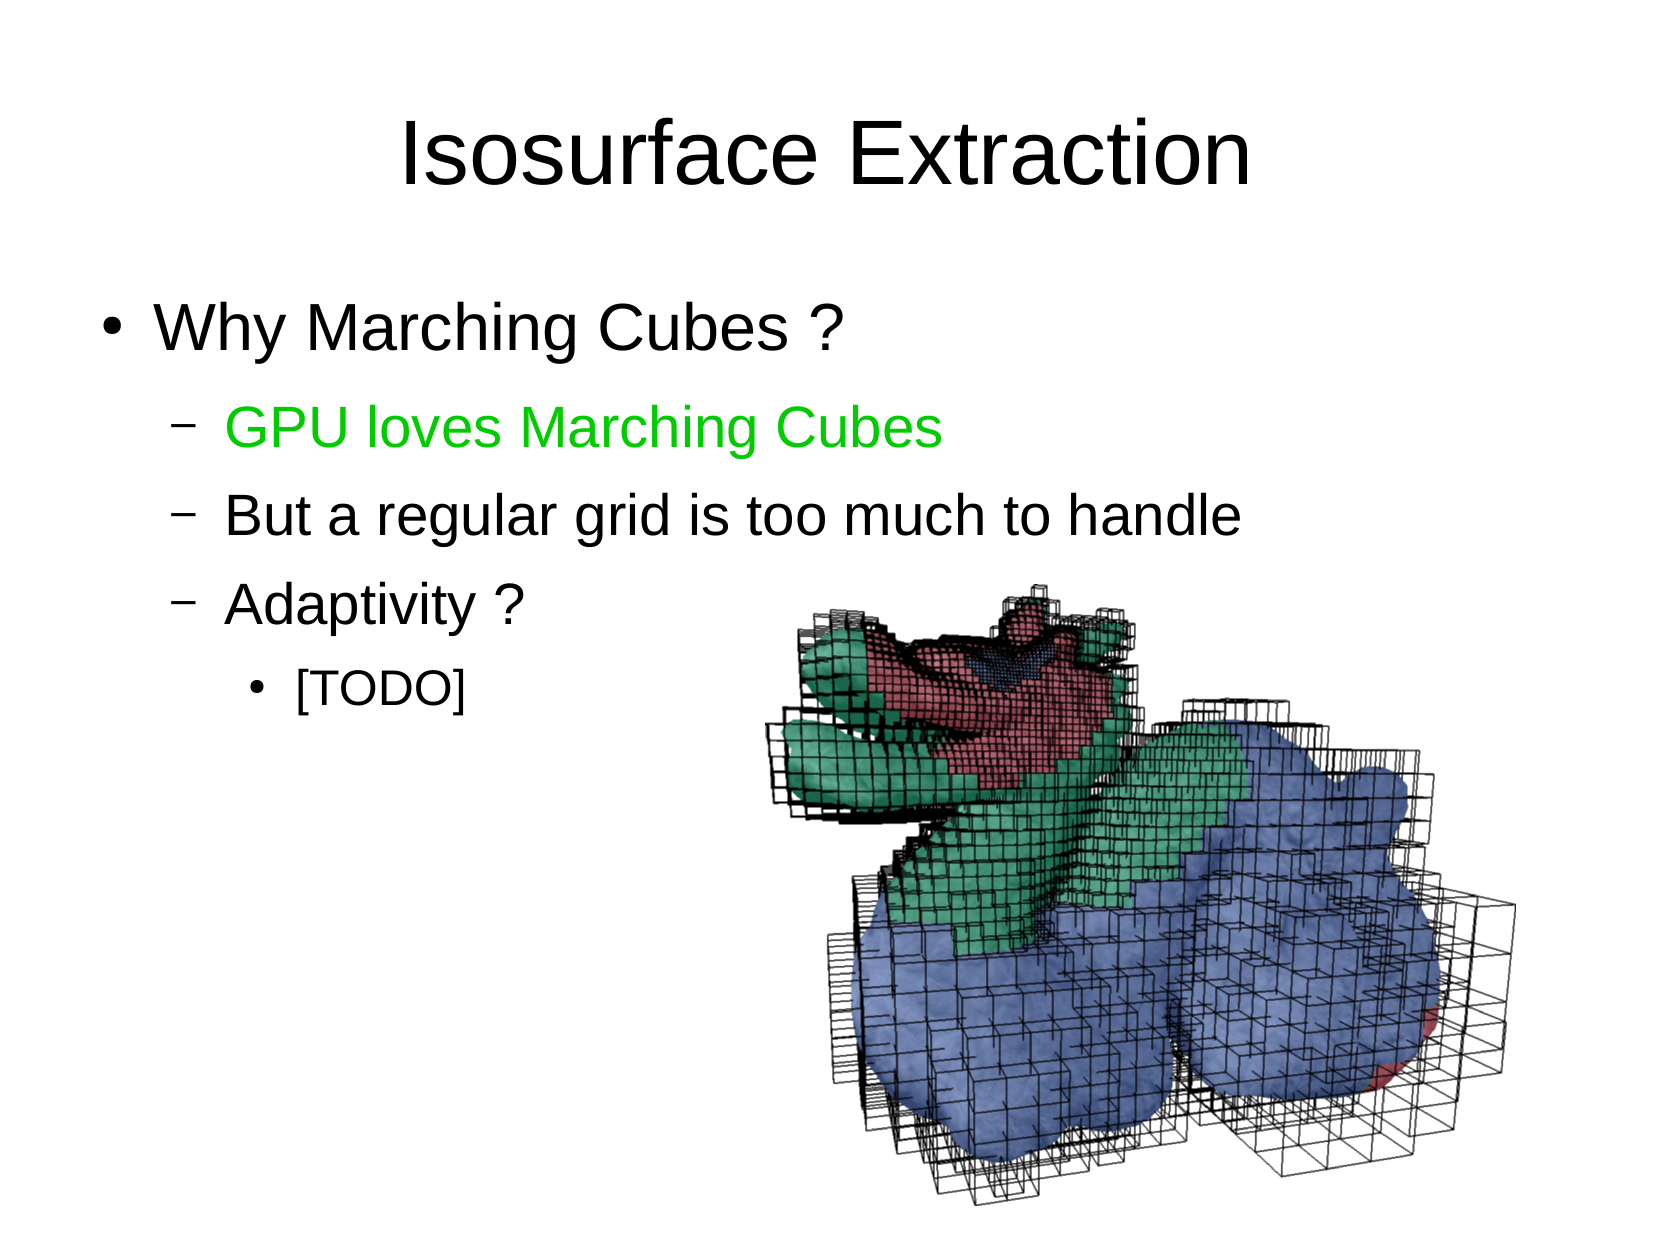

# Isosurface Extraction
Why Marching Cubes ?
GPU loves Marching Cubes
But a regular grid is too much to handle
Adaptivity ?
[TODO]